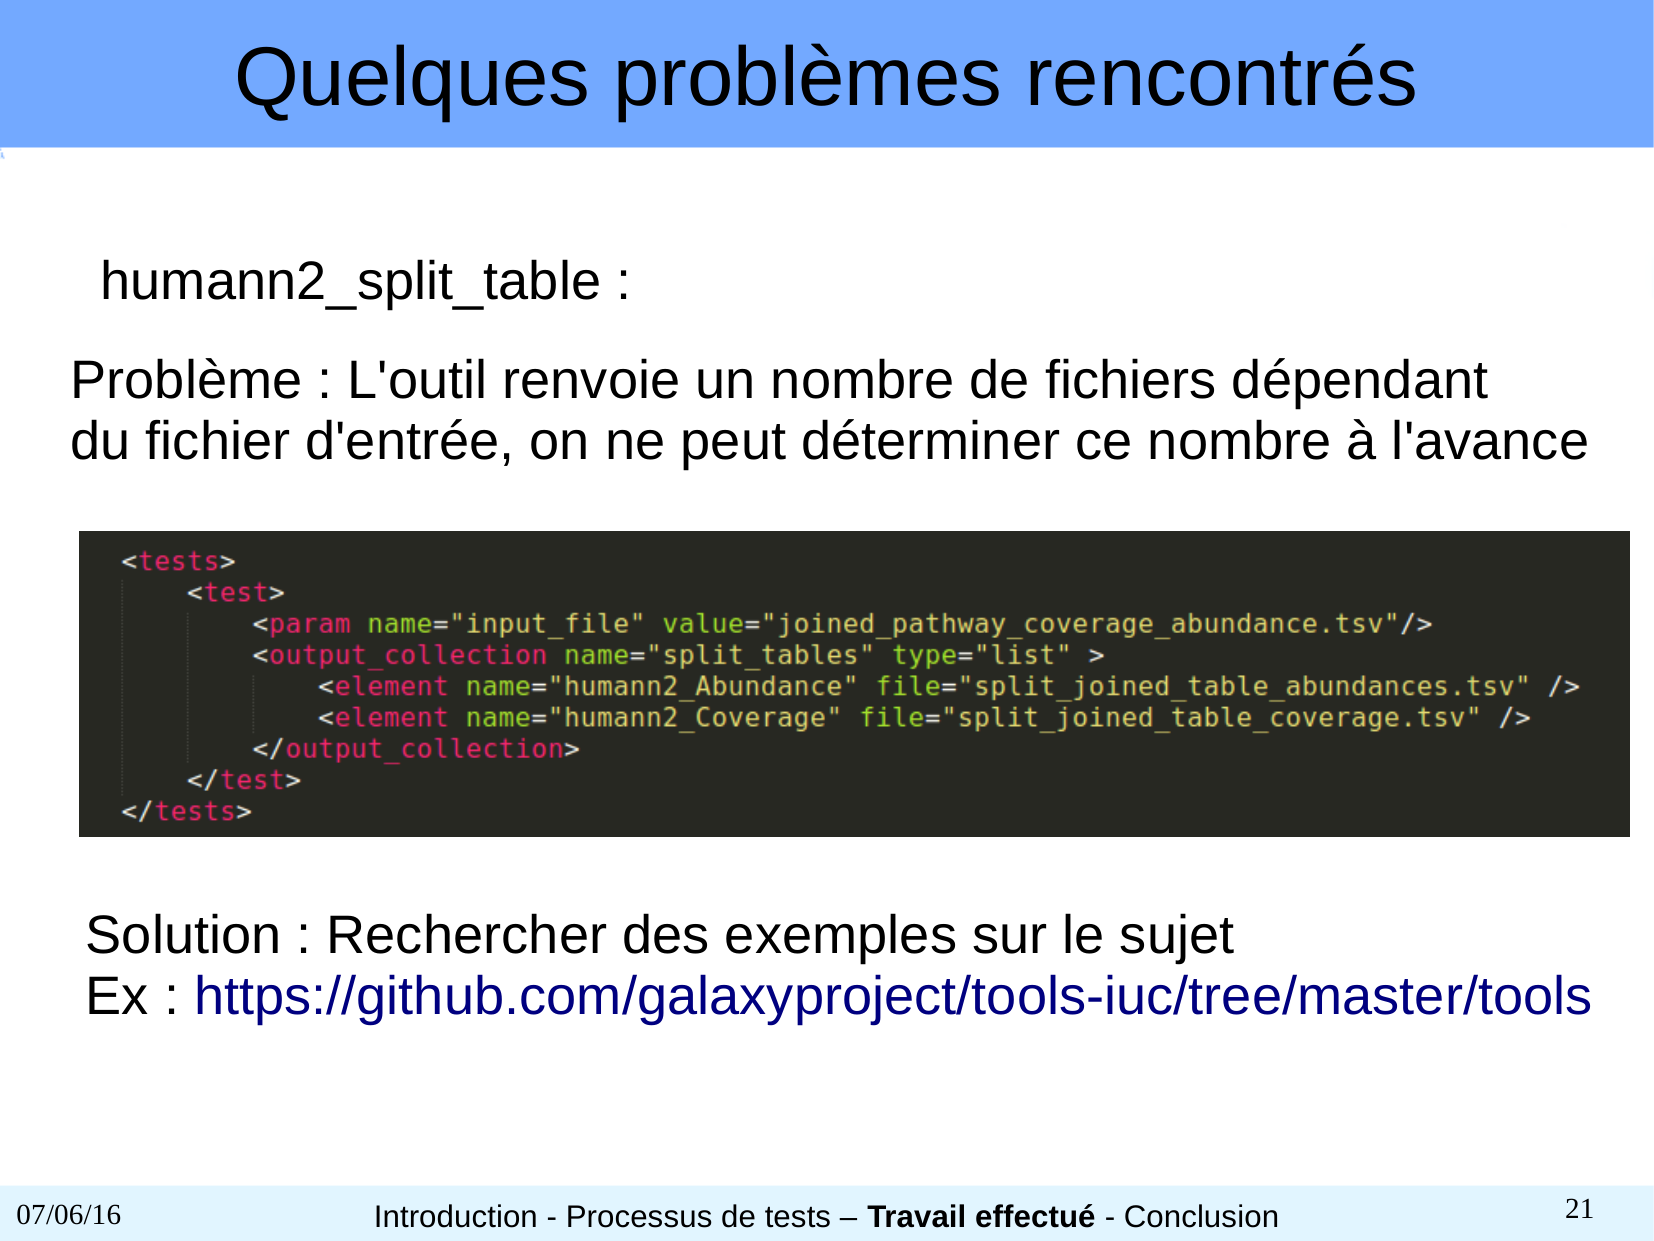

# Quelques problèmes rencontrés
humann2_split_table :
Problème : L'outil renvoie un nombre de fichiers dépendant
du fichier d'entrée, on ne peut déterminer ce nombre à l'avance
Solution : Rechercher des exemples sur le sujet
Ex : https://github.com/galaxyproject/tools-iuc/tree/master/tools